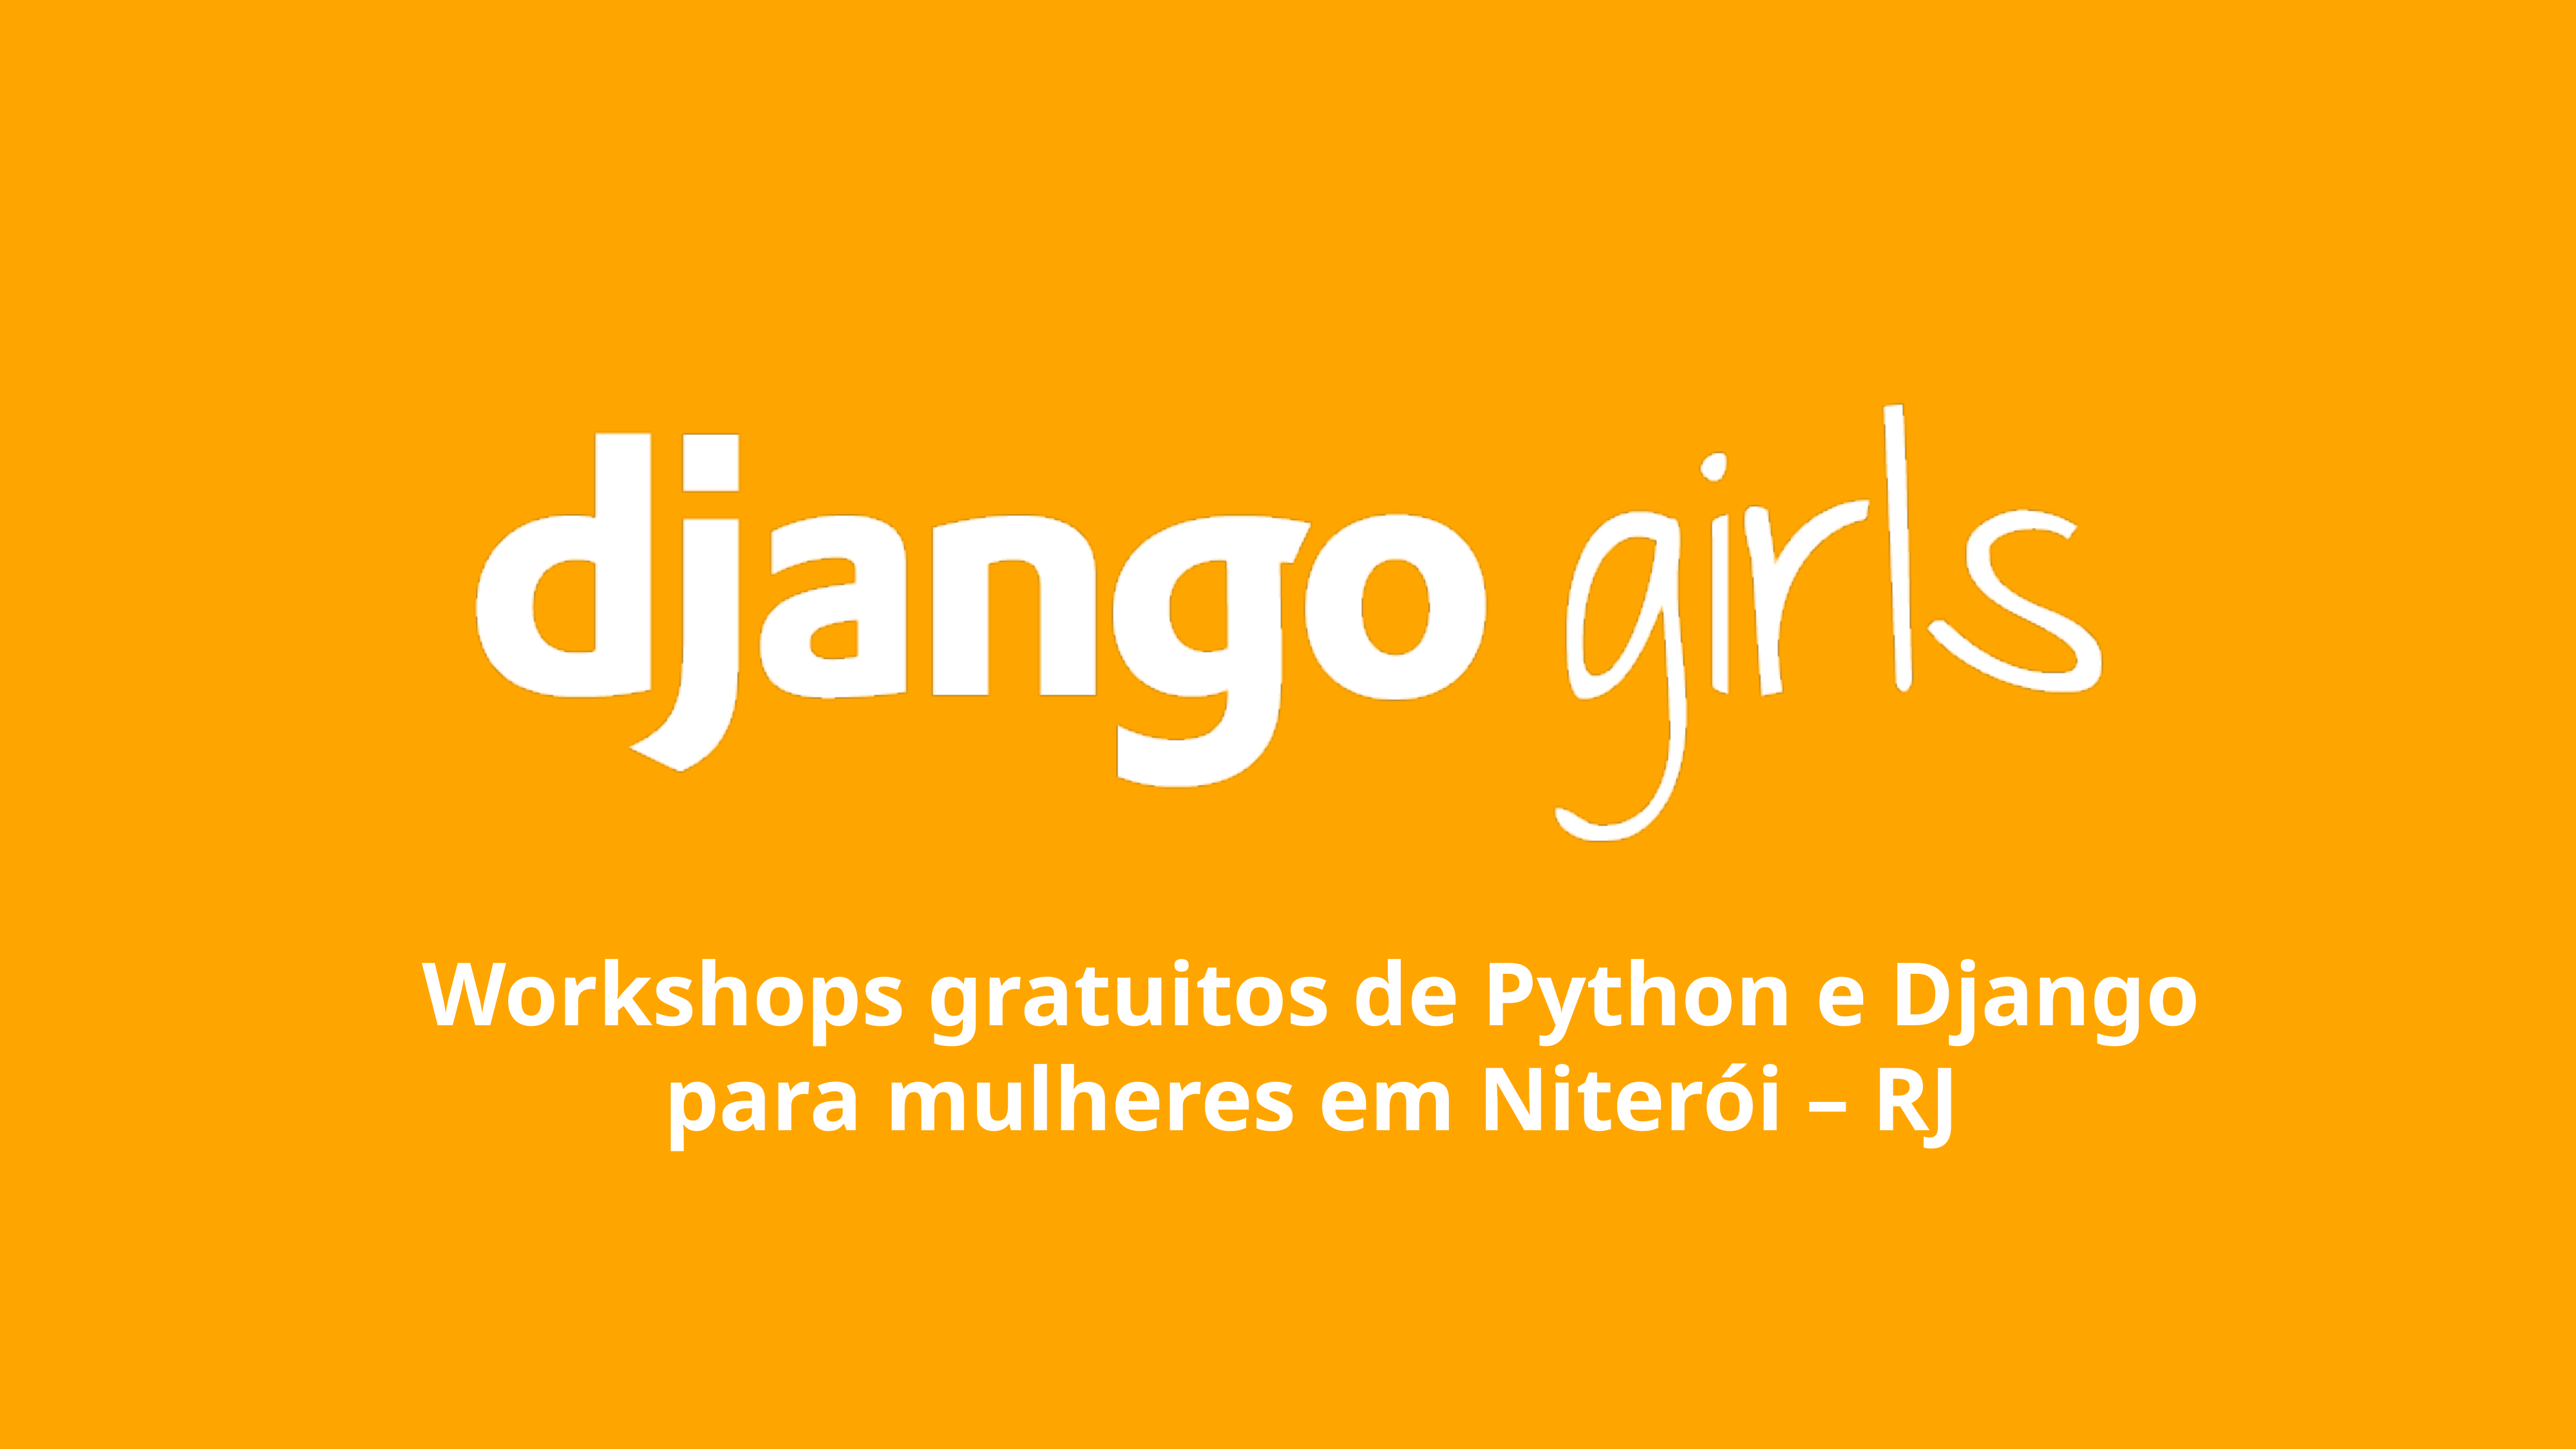

Workshops gratuitos de Python e Django para mulheres em Niterói – RJ